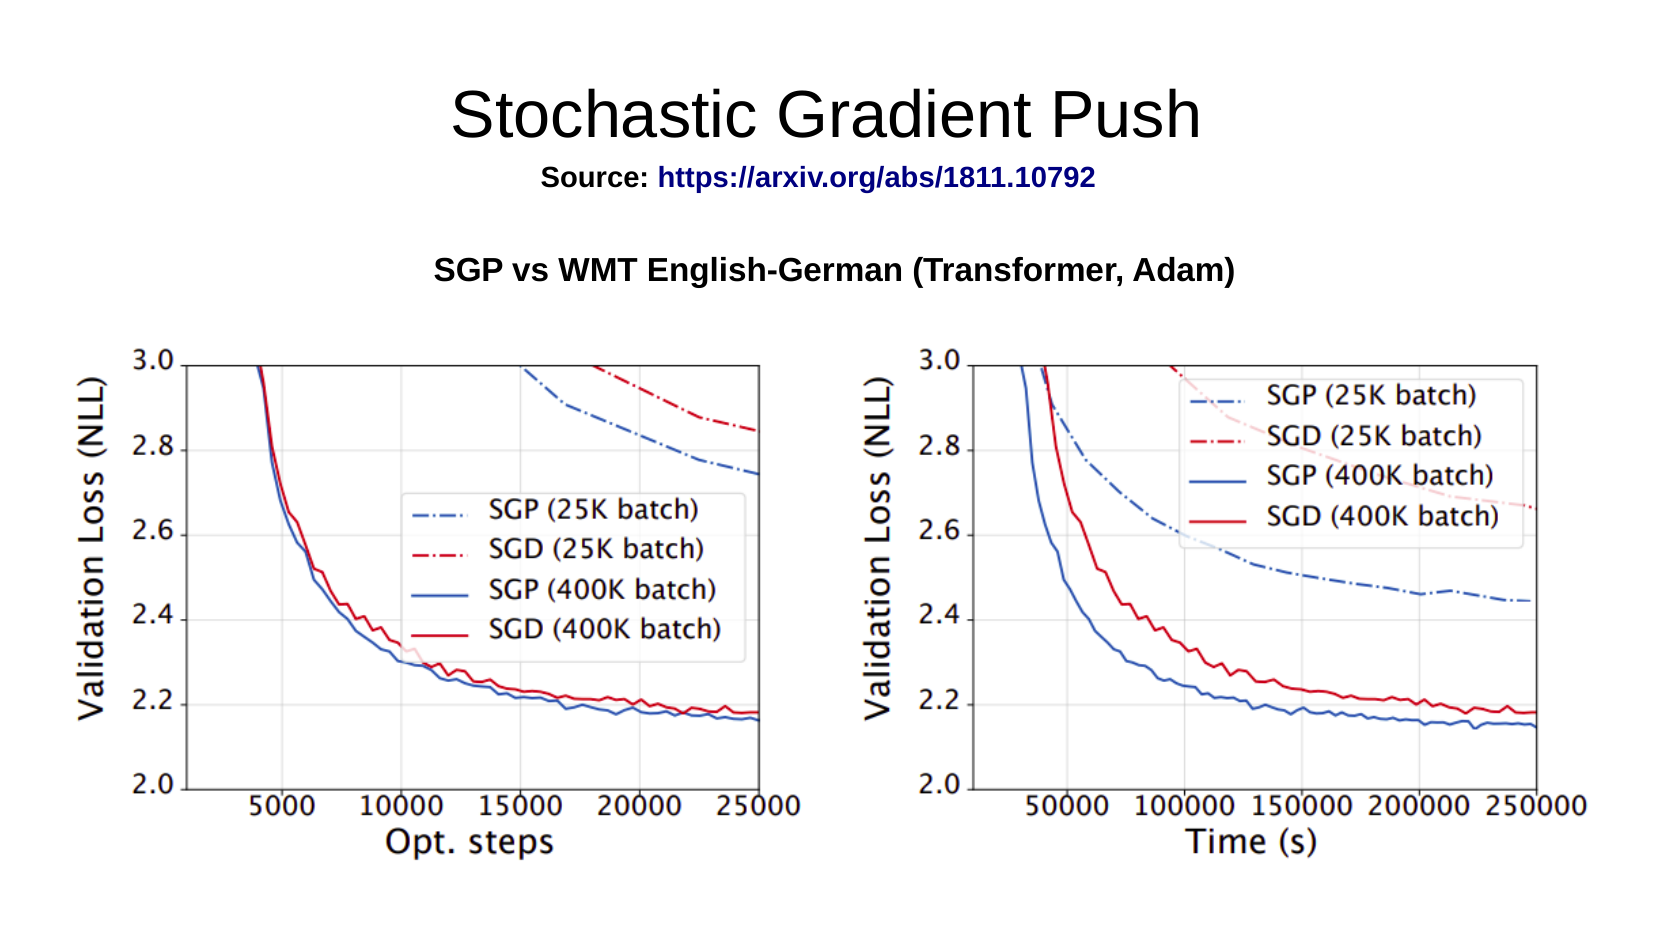

# Stochastic Gradient Push
Source: https://arxiv.org/abs/1811.10792
SGP vs WMT English-German (Transformer, Adam)